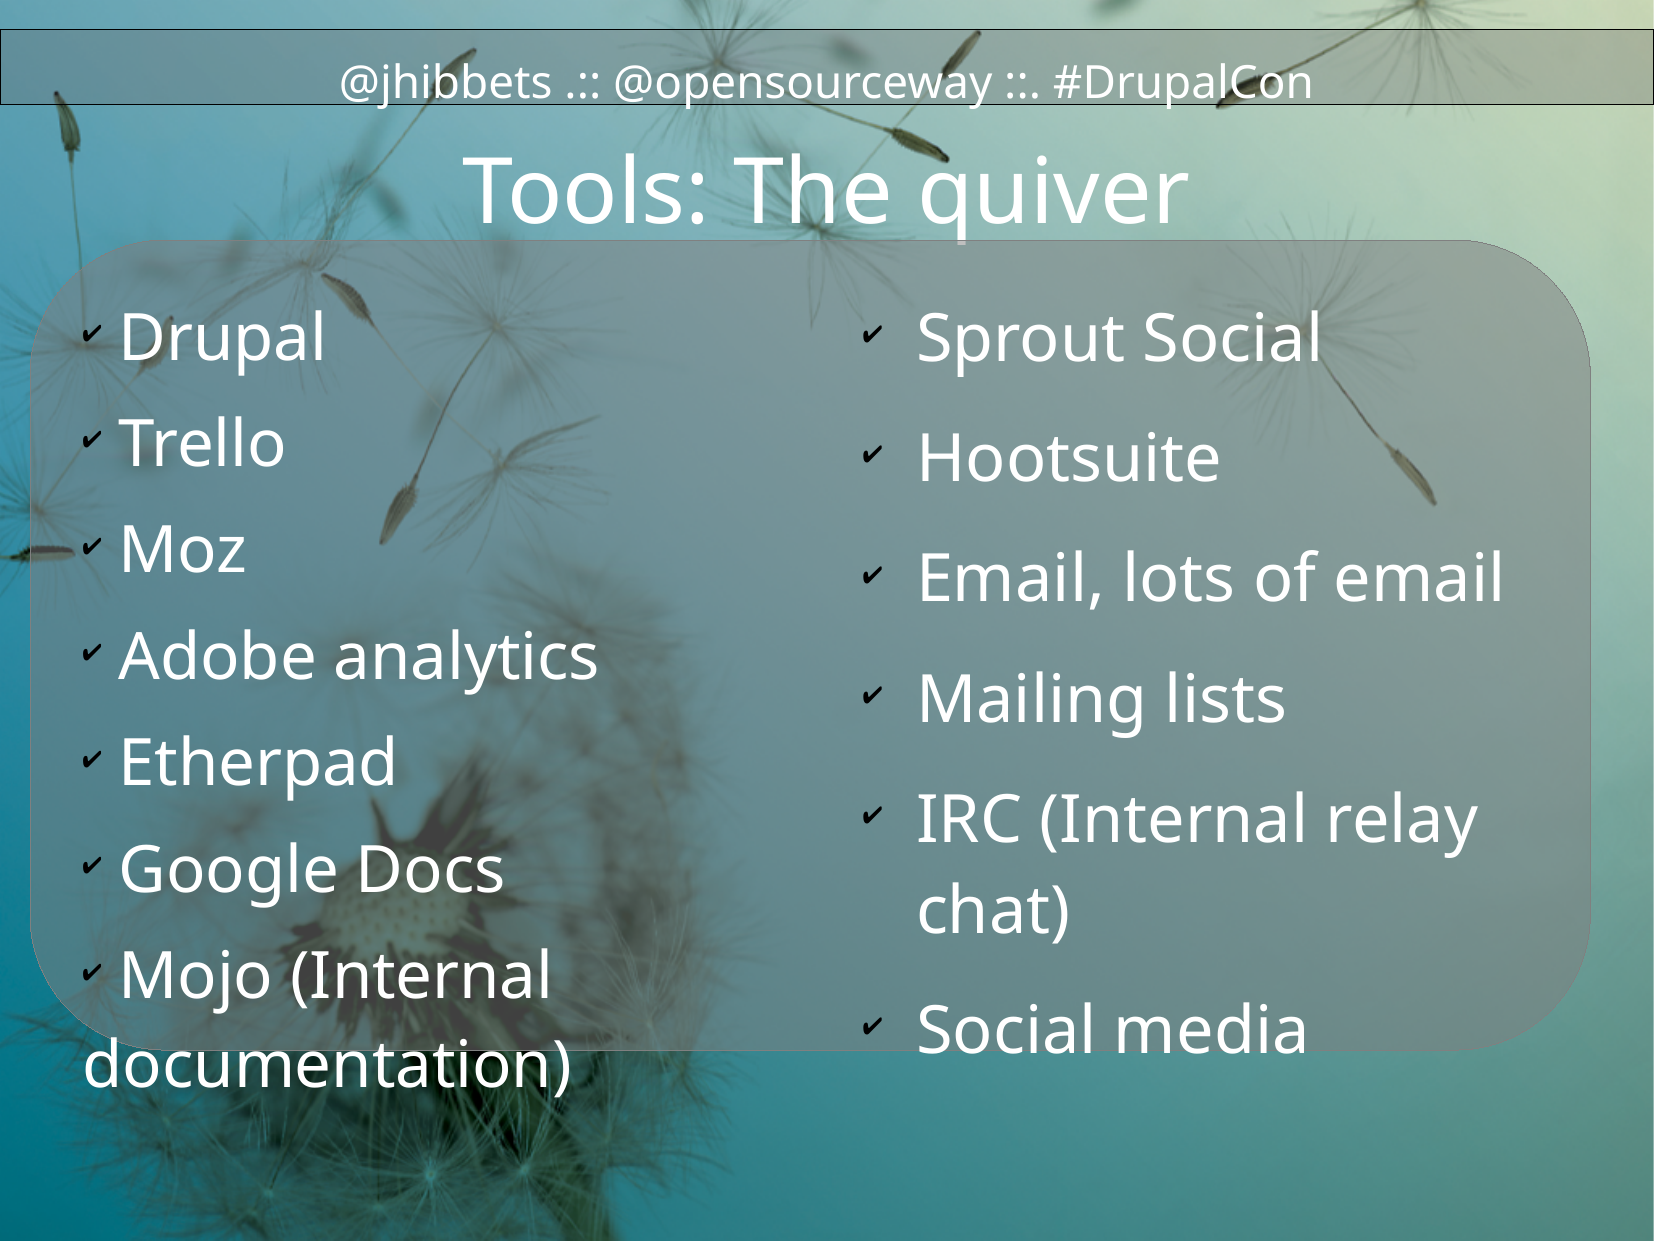

# Tools: The quiver
 Drupal
 Trello
 Moz
 Adobe analytics
 Etherpad
 Google Docs
 Mojo (Internal documentation)
Sprout Social
Hootsuite
Email, lots of email
Mailing lists
IRC (Internal relay chat)
Social media